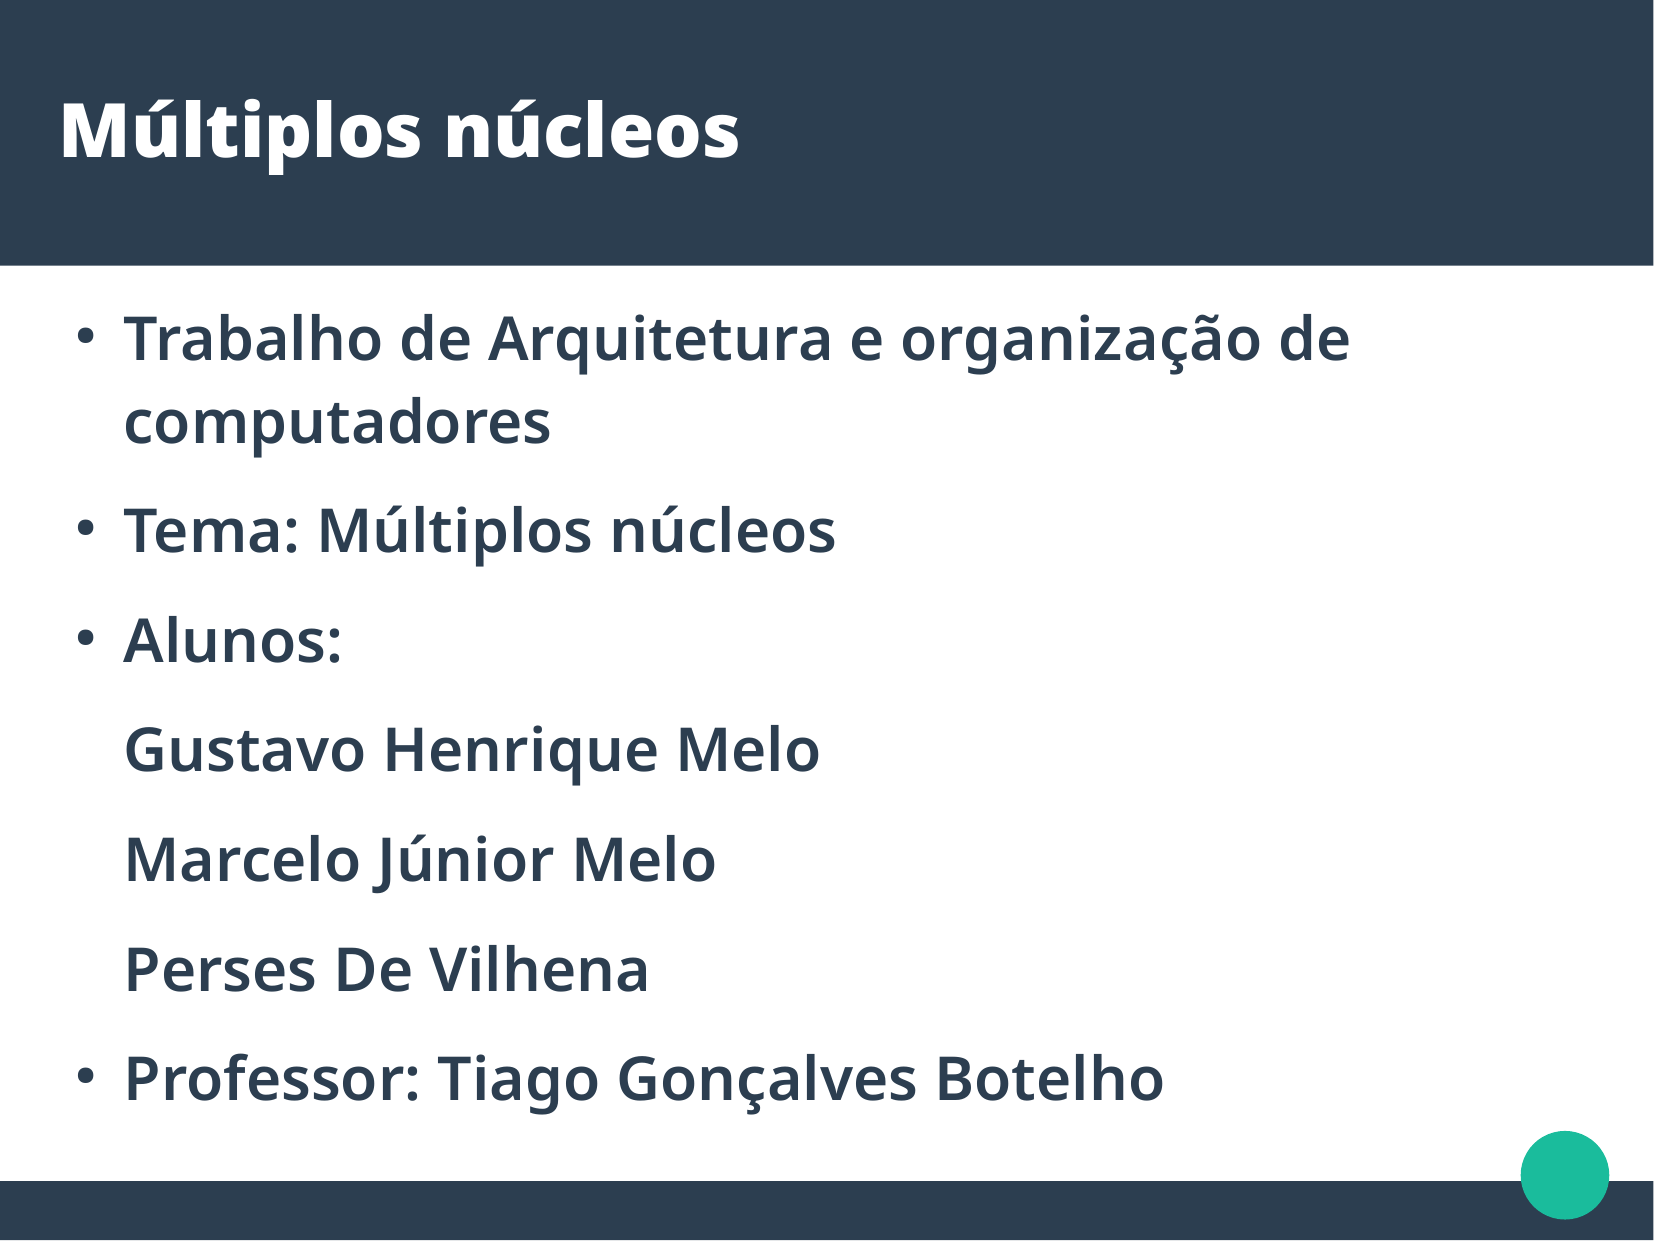

# Múltiplos núcleos
Trabalho de Arquitetura e organização de computadores
Tema: Múltiplos núcleos
Alunos:
Gustavo Henrique Melo
Marcelo Júnior Melo
Perses De Vilhena
Professor: Tiago Gonçalves Botelho